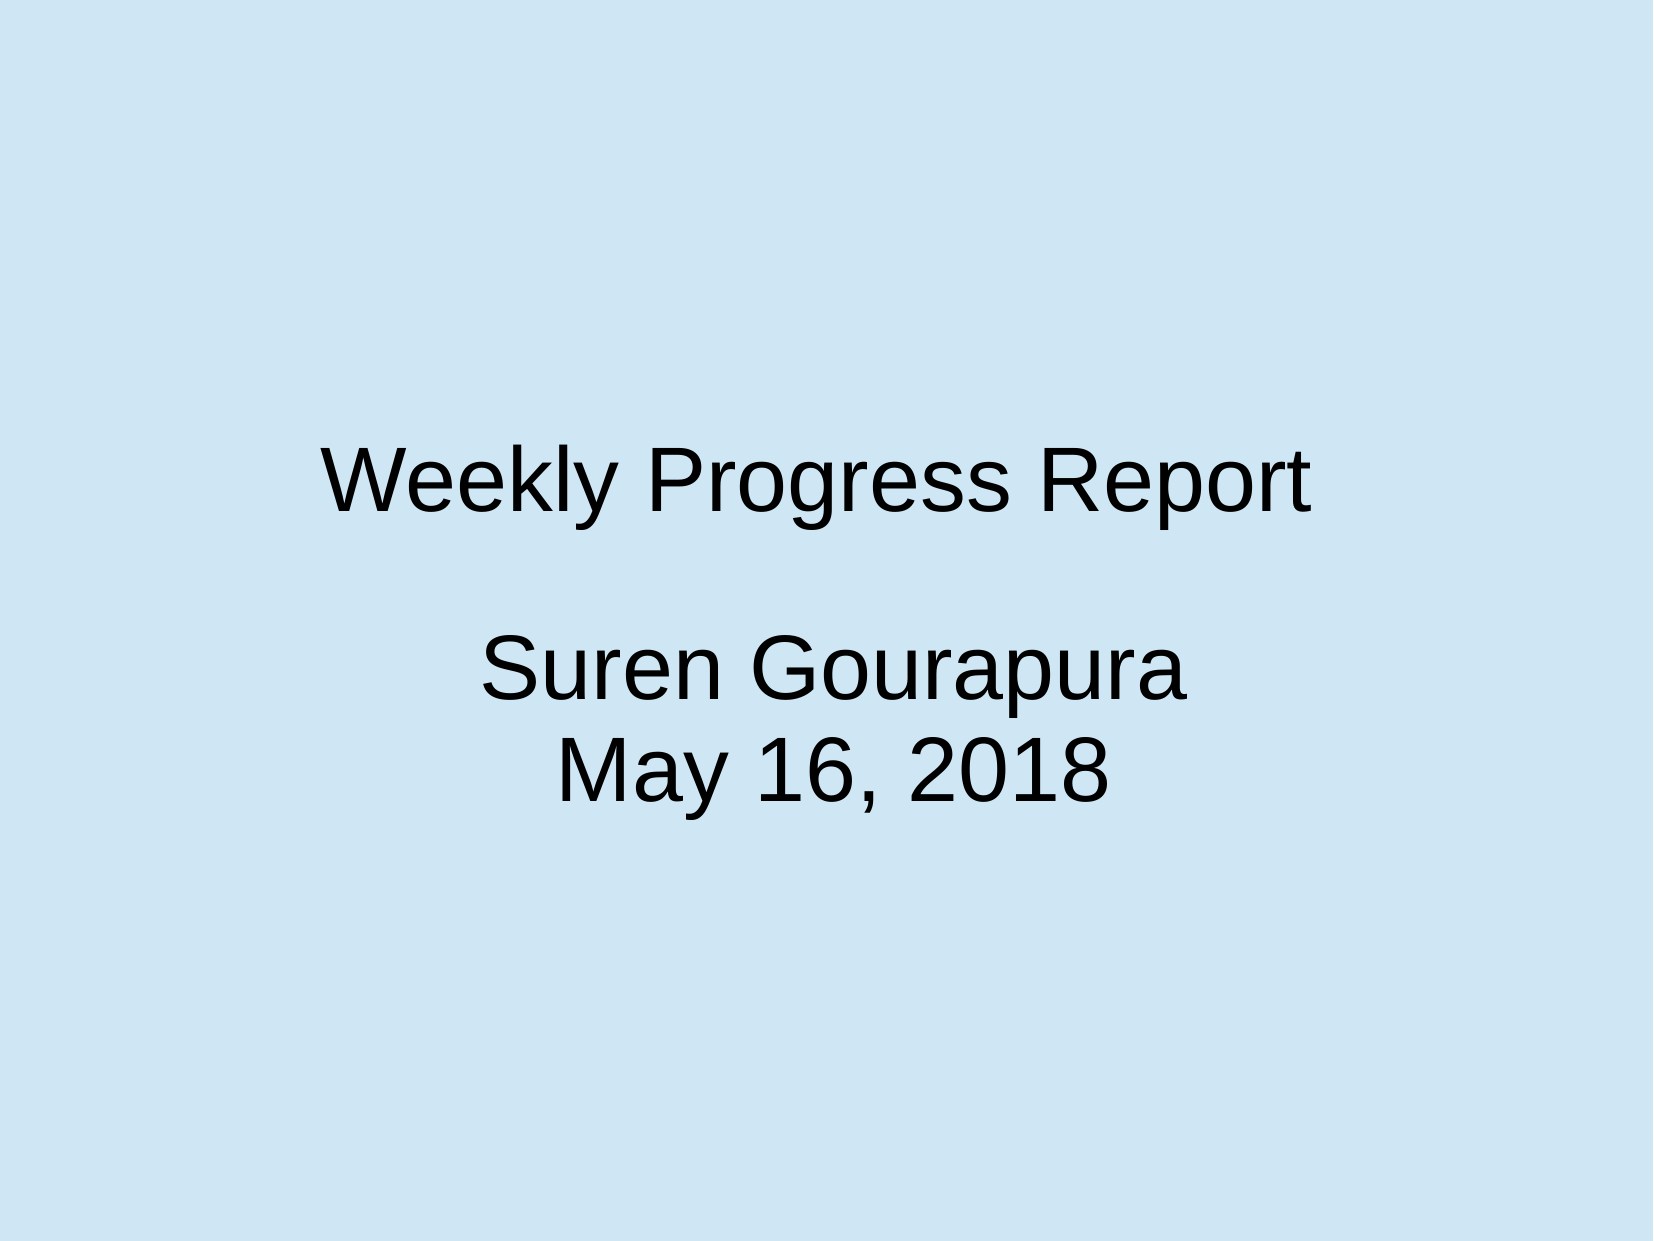

Weekly Progress Report
# Suren Gourapura May 16, 2018